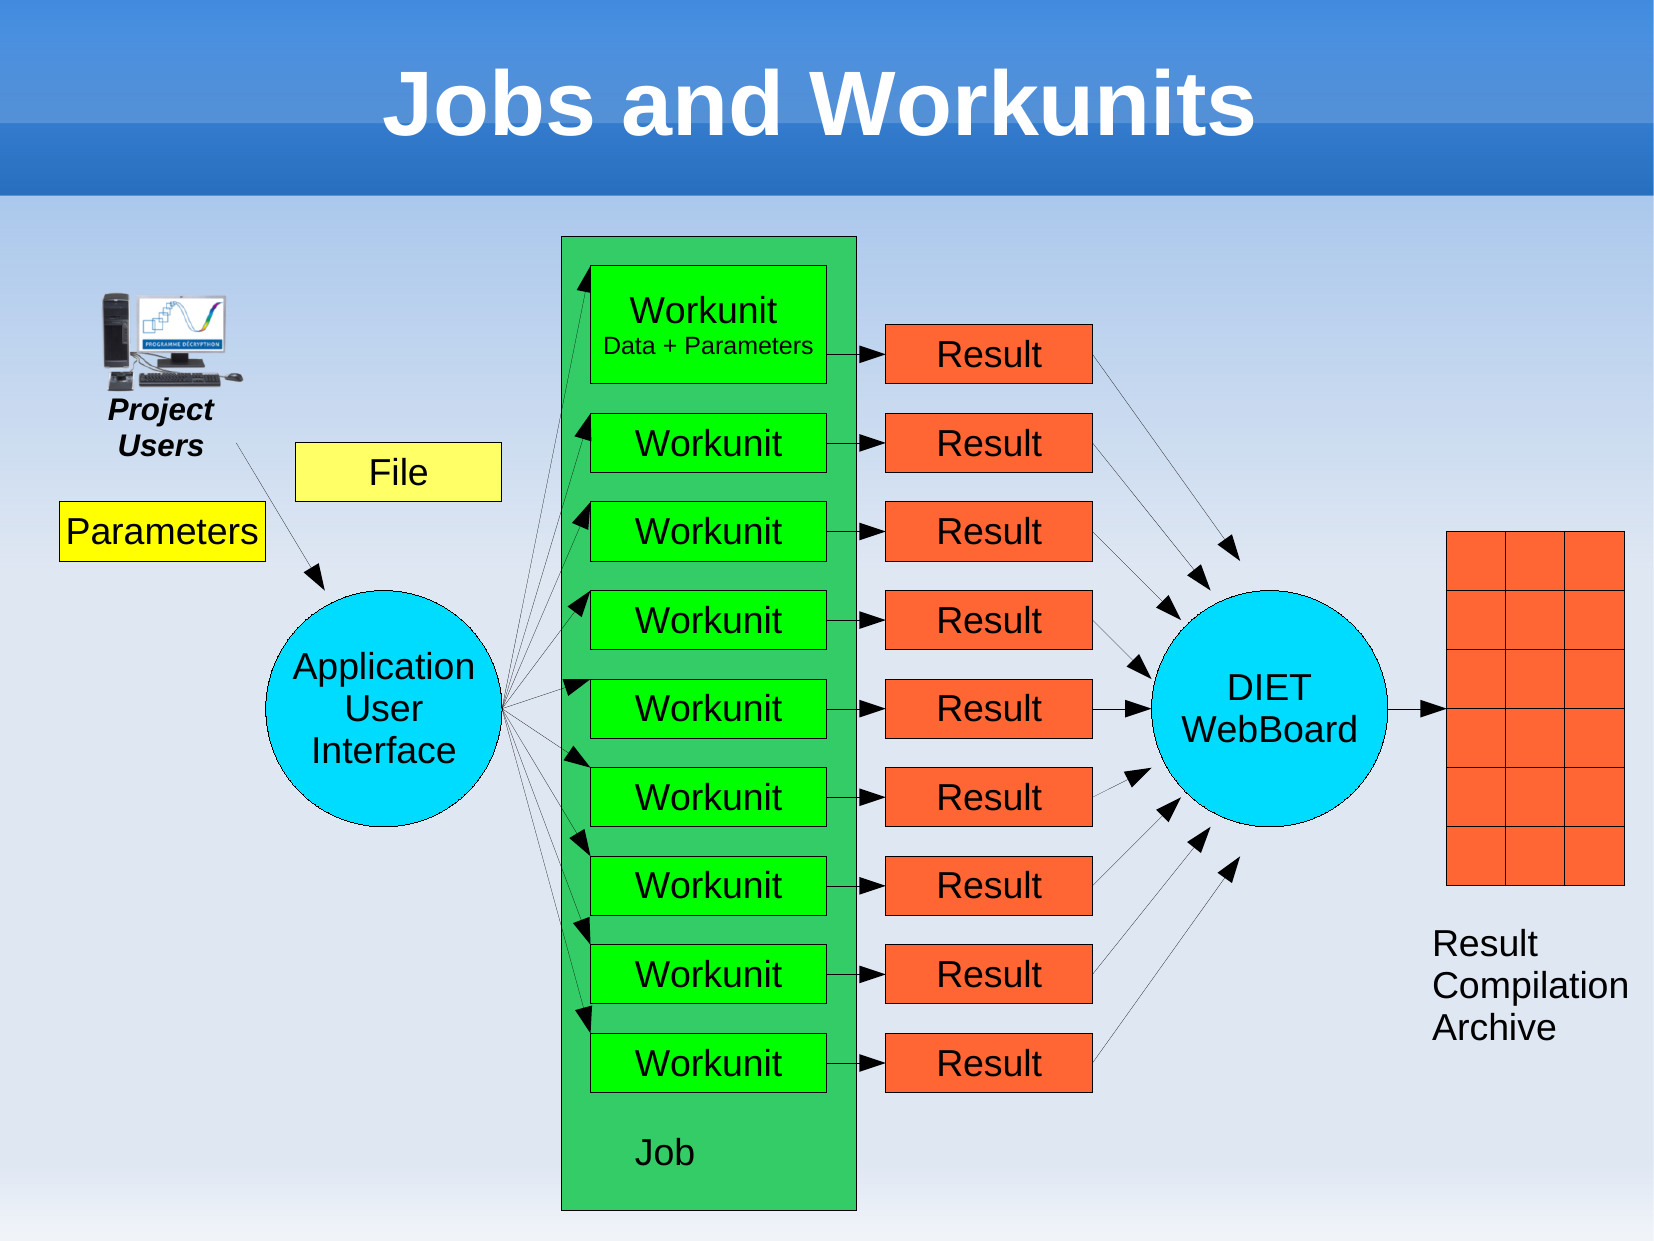

# Jobs and Workunits
Workunit
Data + Parameters
Project Users
Result
Workunit
Result
File
Parameters
Workunit
Result
Application
User
Interface
Workunit
Result
DIET
WebBoard
Workunit
Result
Workunit
Result
Workunit
Result
Result
Compilation
Archive
Workunit
Result
Workunit
Result
Job